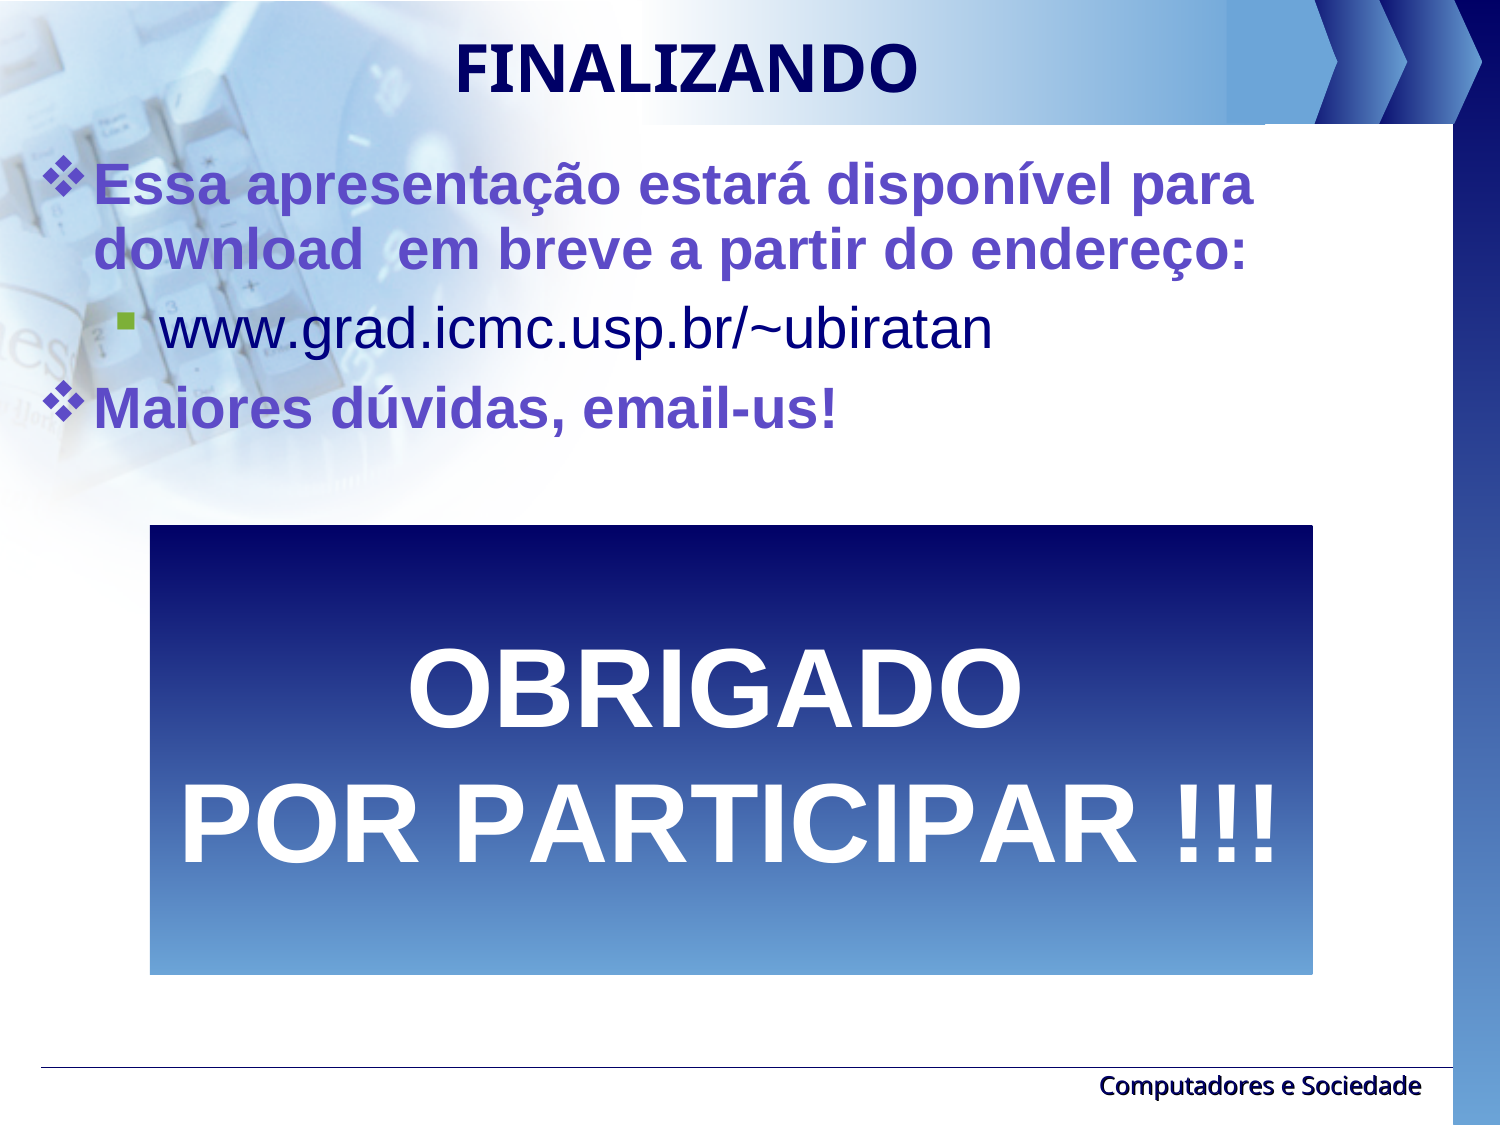

# FINALIZANDO
Essa apresentação estará disponível para download em breve a partir do endereço:
www.grad.icmc.usp.br/~ubiratan
Maiores dúvidas, email-us!
OBRIGADO
POR PARTICIPAR !!!